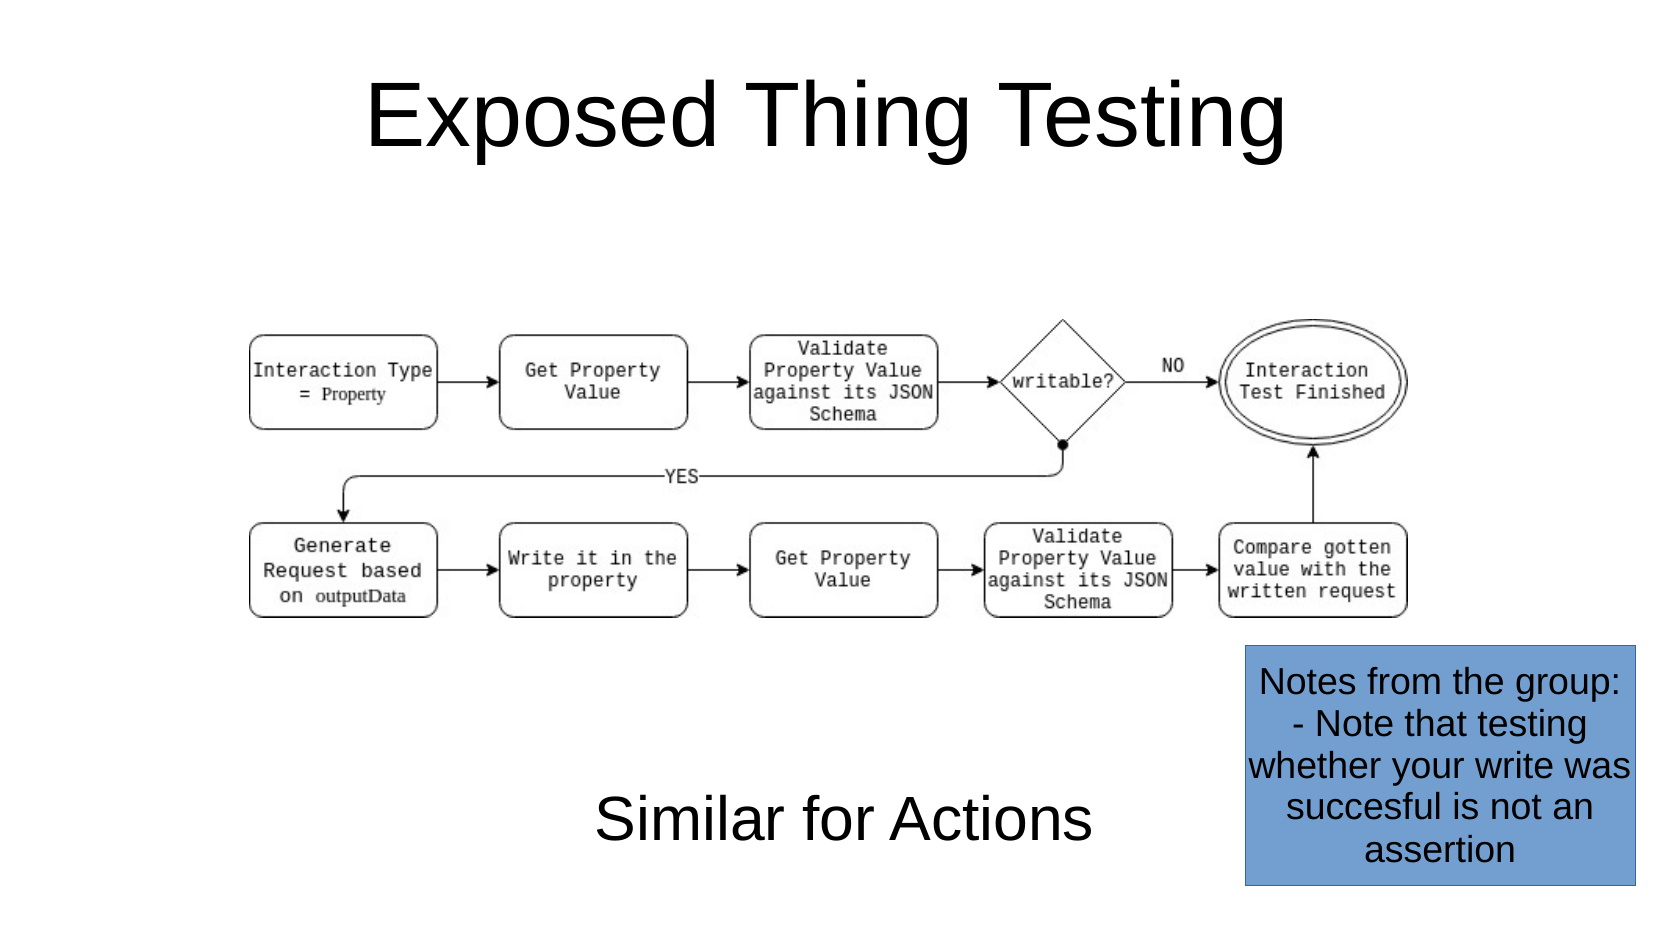

# Exposed Thing Testing
Notes from the group:
- Note that testing
whether your write was
succesful is not an
assertion
Similar for Actions